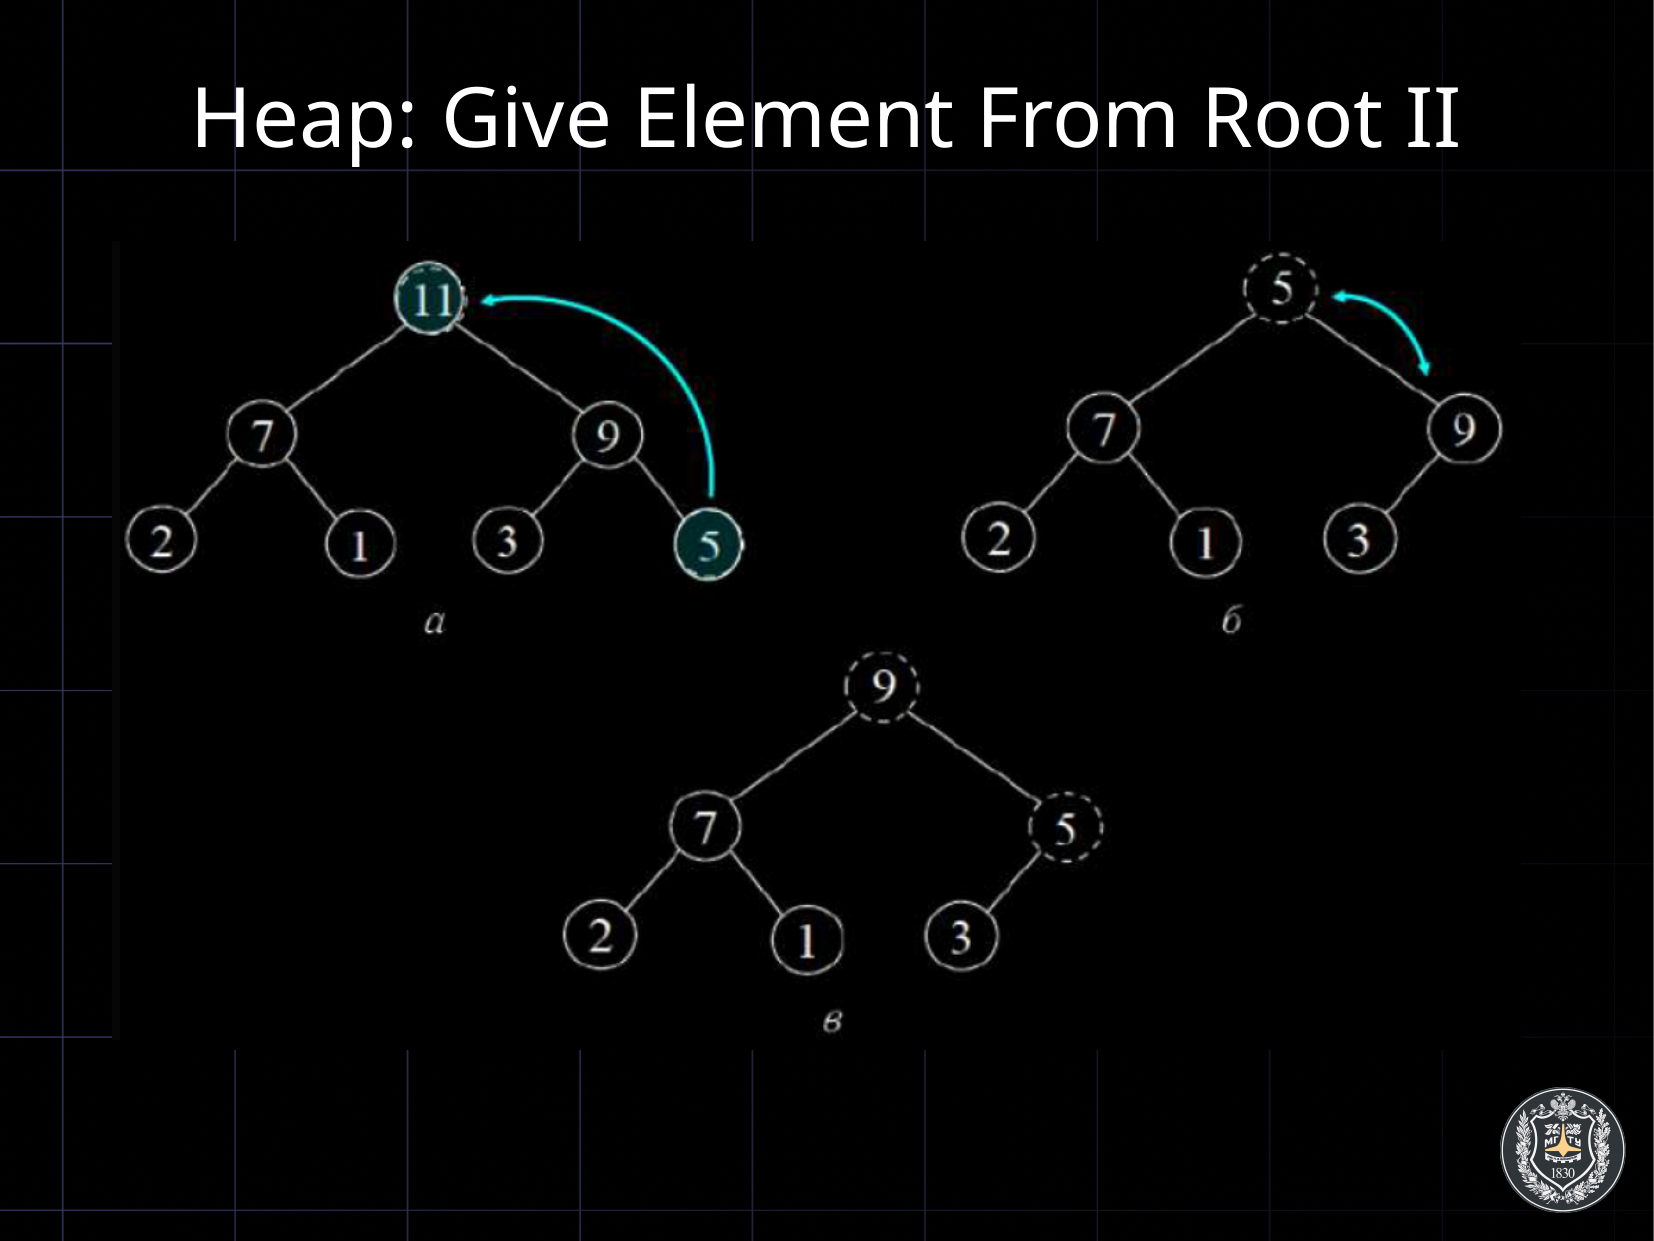

# Heap: Give Element From Root II